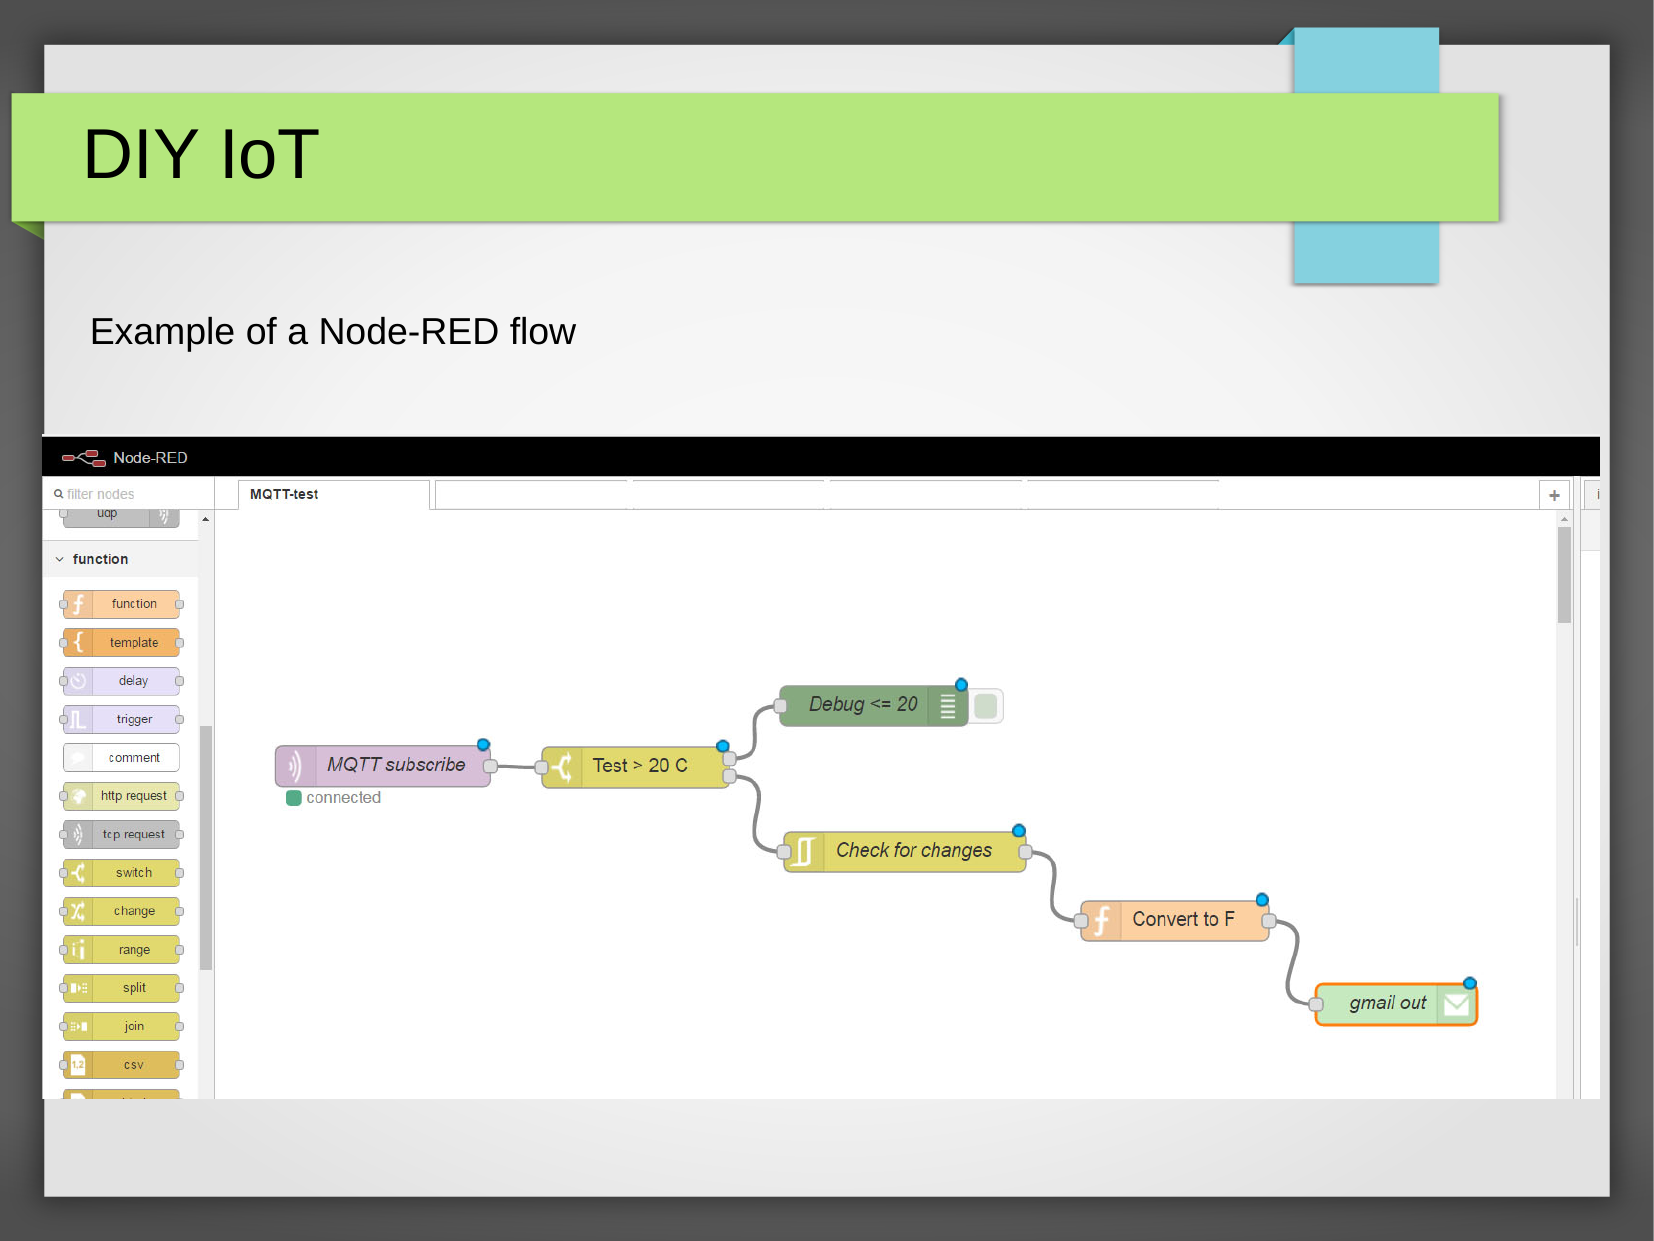

# DIY IoT
Example of a Node-RED flow